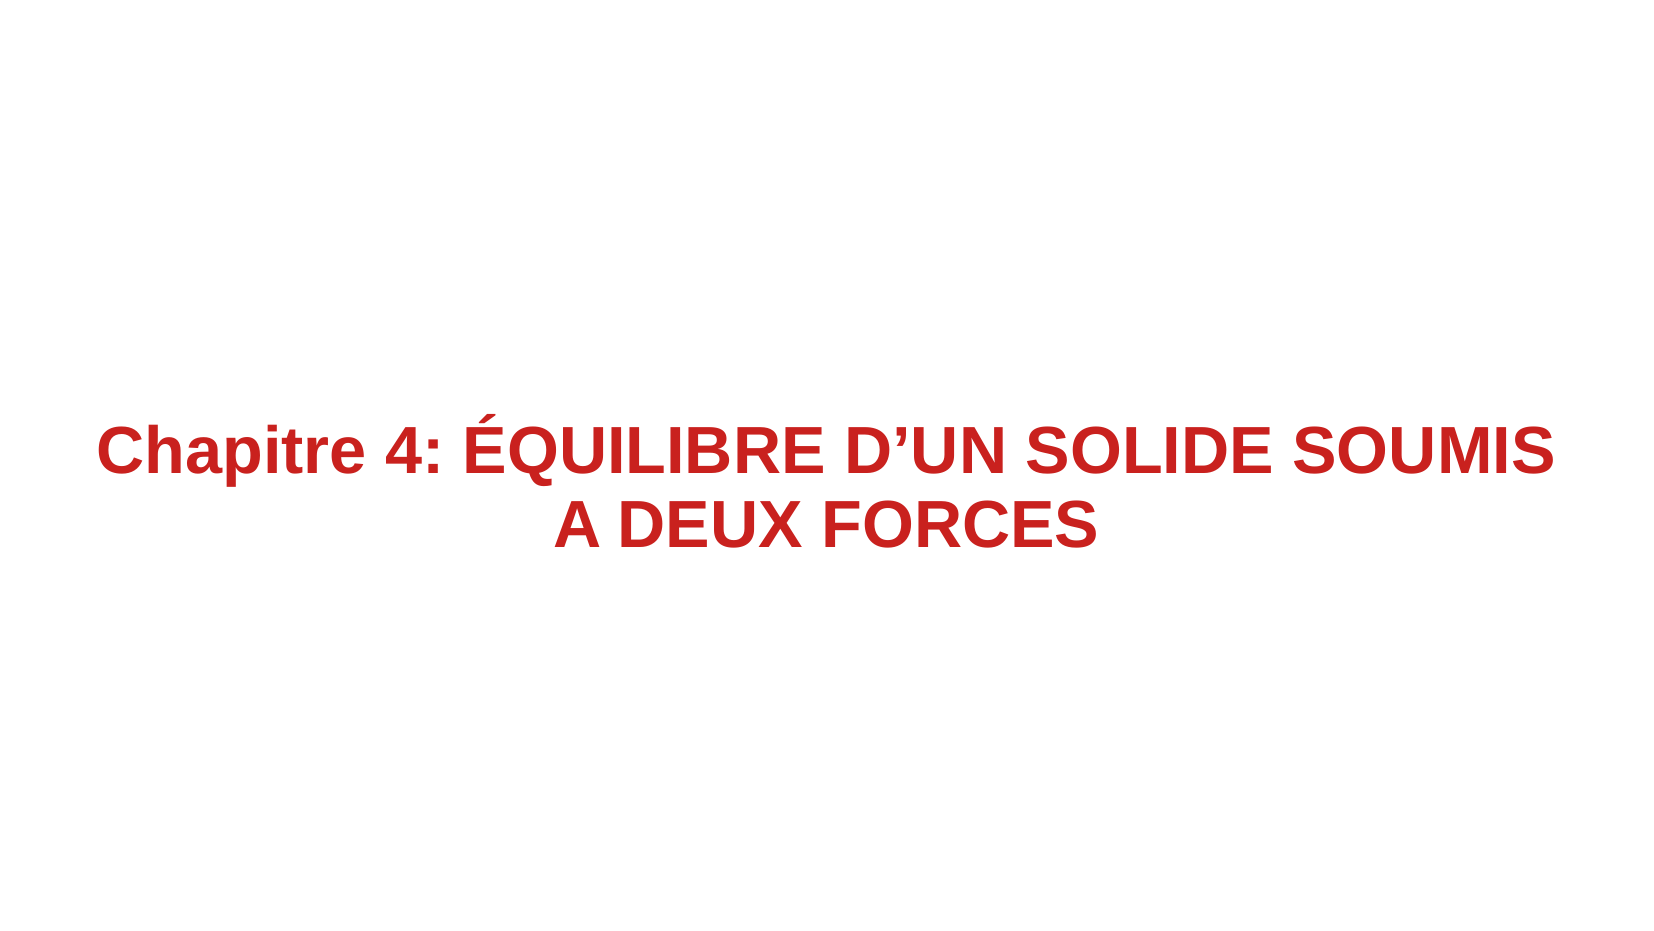

#
Chapitre 4: ÉQUILIBRE D’UN SOLIDE SOUMIS A DEUX FORCES